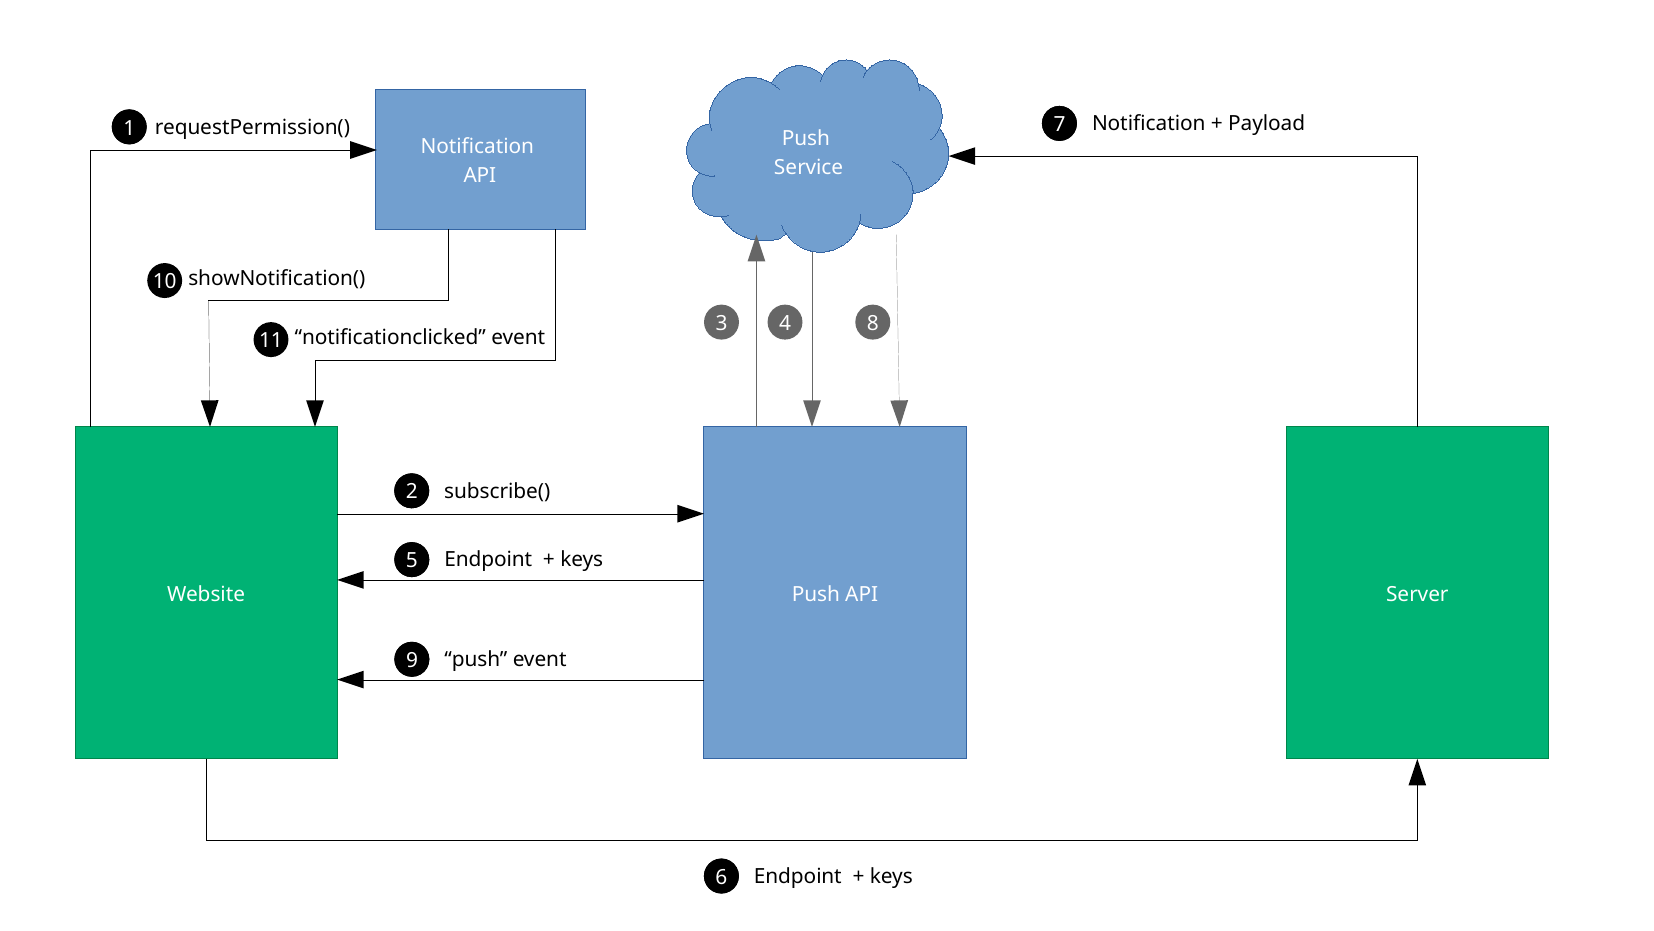

Push
Service
Notification
API
Notification + Payload
requestPermission()
1
7
1
1
showNotification()
10
3
4
8
“notificationclicked” event
11
Website
Push API
Server
subscribe()
1
2
Endpoint + keys
1
5
“push” event
1
9
Endpoint + keys
1
6